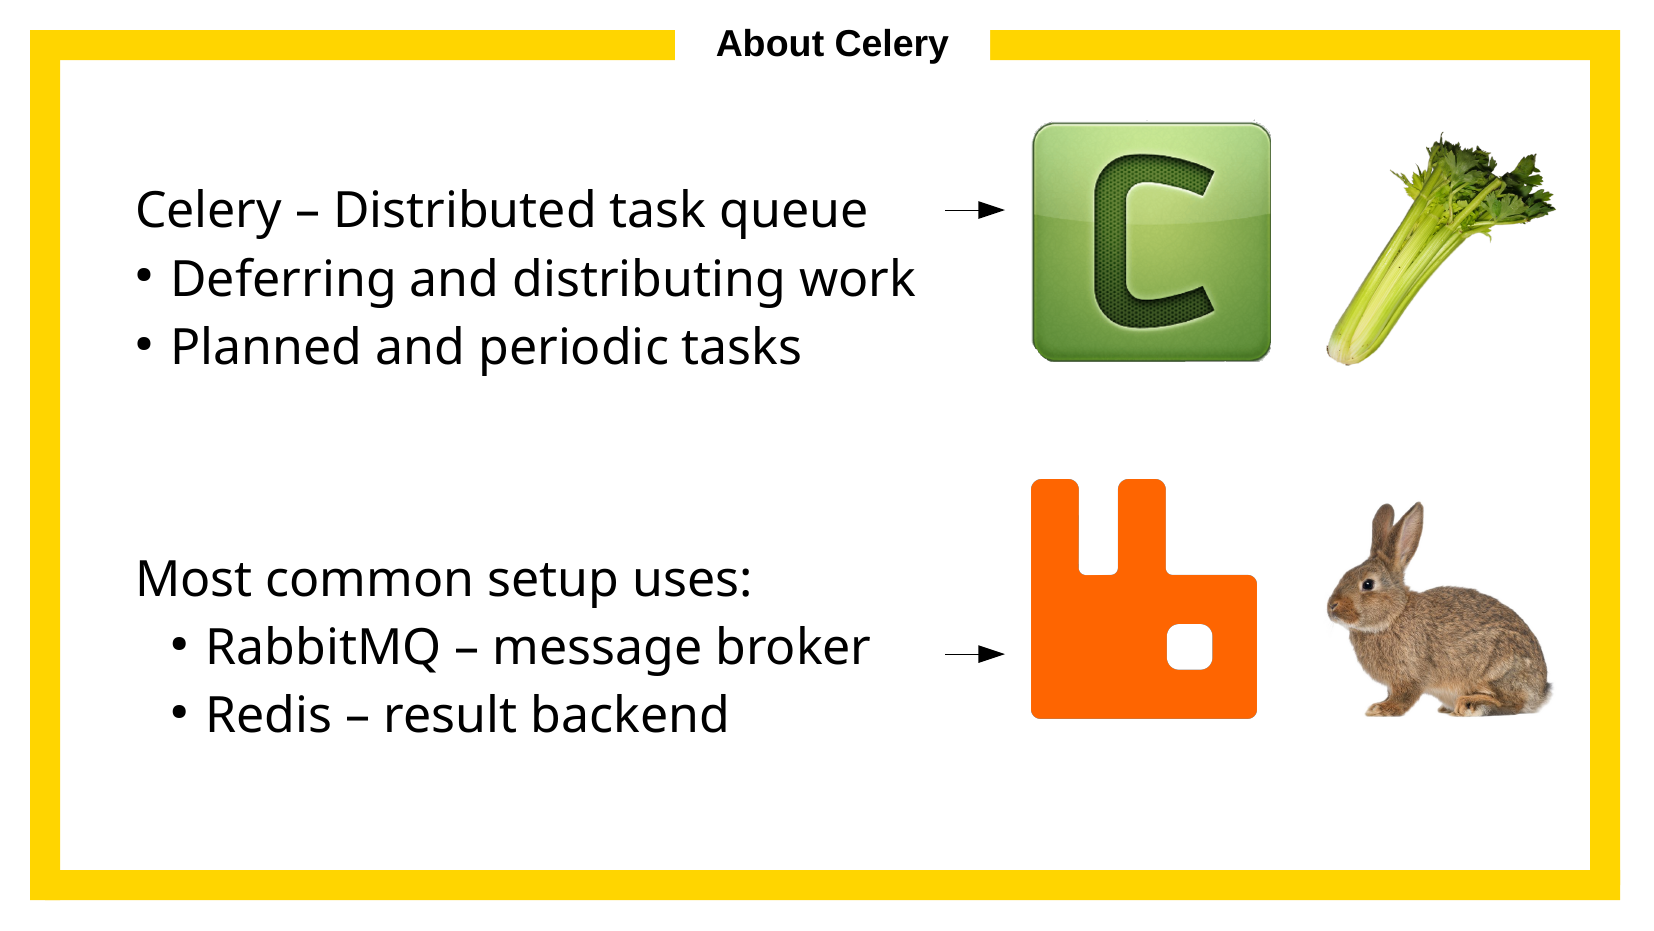

About Celery
Celery – Distributed task queue
Deferring and distributing work
Planned and periodic tasks
Most common setup uses:
RabbitMQ – message broker
Redis – result backend